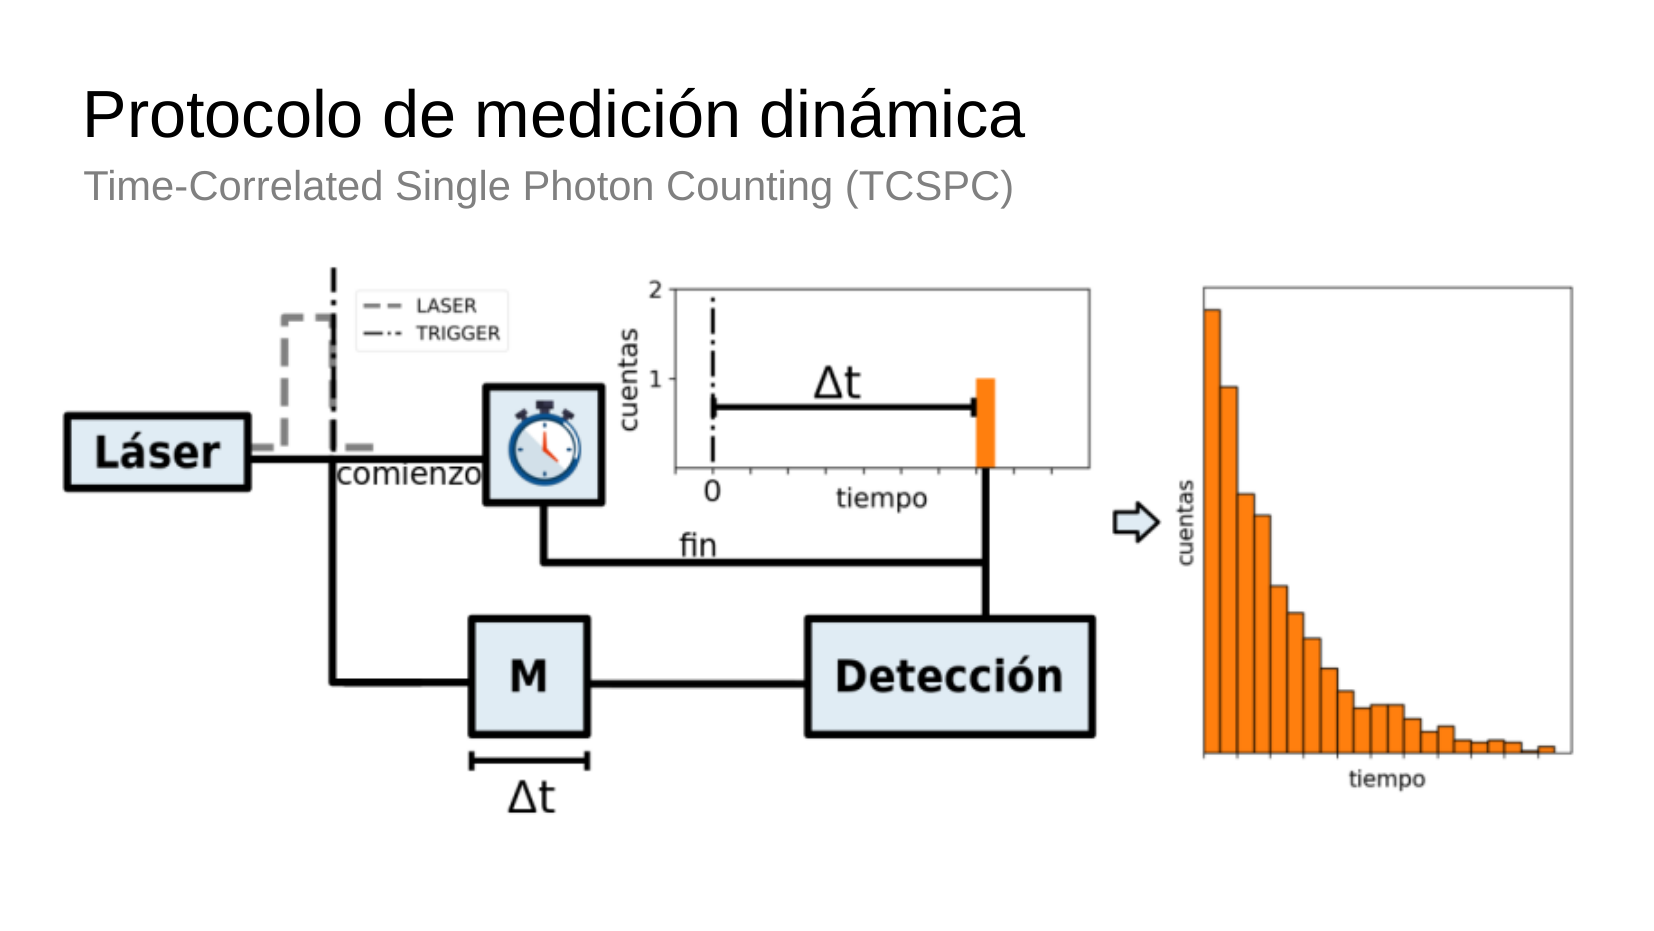

# Protocolo de medición dinámica
Time-Correlated Single Photon Counting (TCSPC)